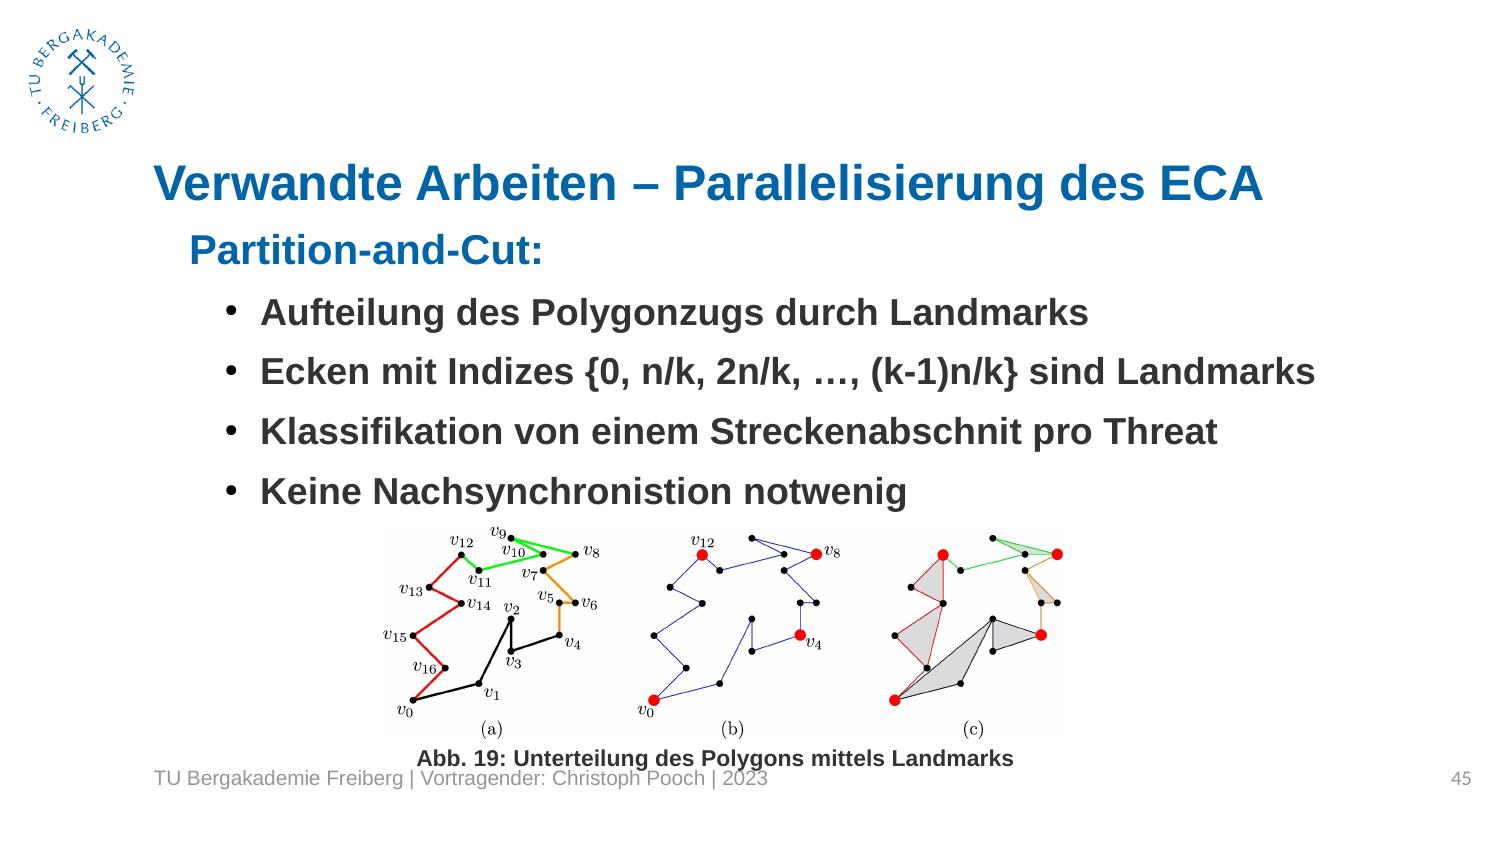

# Verwandte Arbeiten – Parallelisierung des ECA
Partition-and-Cut:
Aufteilung des Polygonzugs durch Landmarks
Ecken mit Indizes {0, n/k, 2n/k, …, (k-1)n/k} sind Landmarks
Klassifikation von einem Streckenabschnit pro Threat
Keine Nachsynchronistion notwenig
Abb. 19: Unterteilung des Polygons mittels Landmarks
TU Bergakademie Freiberg | Vortragender: Christoph Pooch | 2023